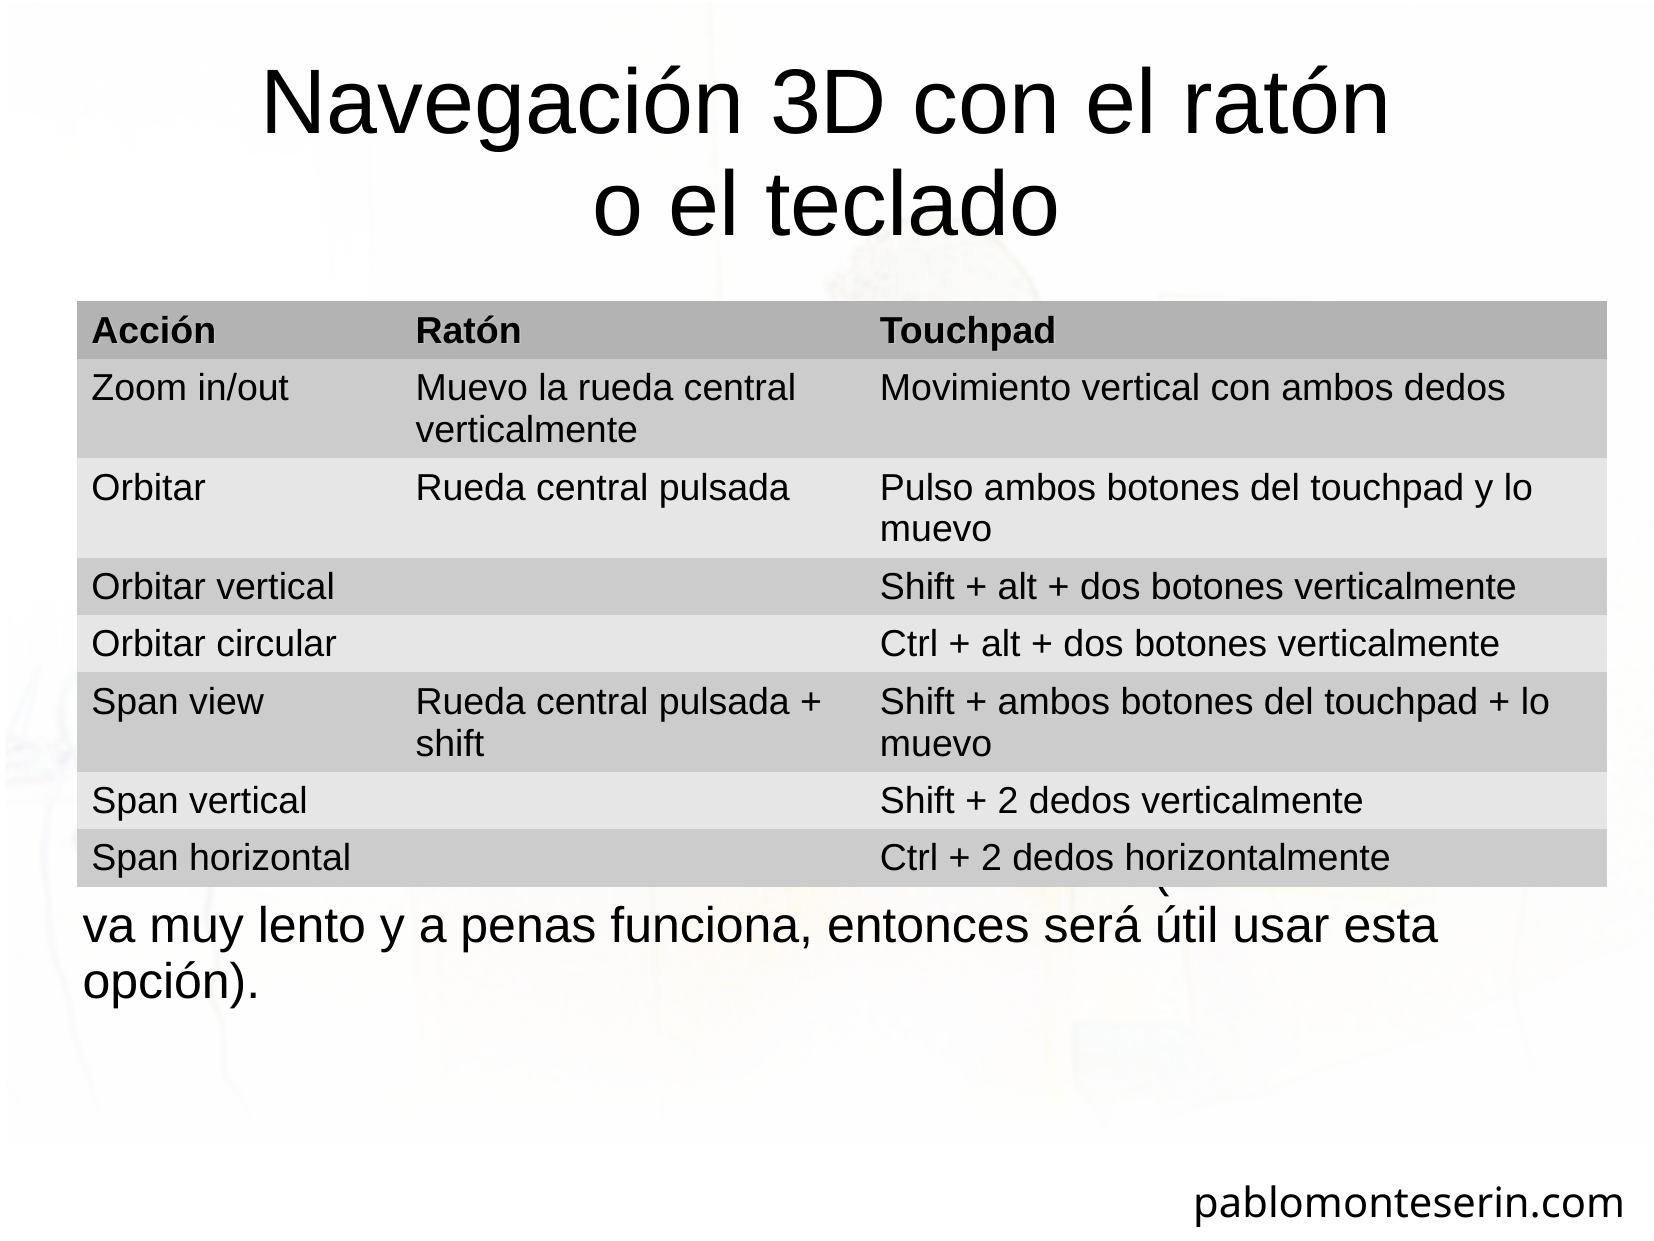

# Navegación 3D con el ratón o el teclado
| Acción | Ratón | Touchpad |
| --- | --- | --- |
| Zoom in/out | Muevo la rueda central verticalmente | Movimiento vertical con ambos dedos |
| Orbitar | Rueda central pulsada | Pulso ambos botones del touchpad y lo muevo |
| Orbitar vertical | | Shift + alt + dos botones verticalmente |
| Orbitar circular | | Ctrl + alt + dos botones verticalmente |
| Span view | Rueda central pulsada + shift | Shift + ambos botones del touchpad + lo muevo |
| Span vertical | | Shift + 2 dedos verticalmente |
| Span horizontal | | Ctrl + 2 dedos horizontalmente |
Resetear zoom → Menu View → View Selected (a veces el zoom va muy lento y a penas funciona, entonces será útil usar esta opción).